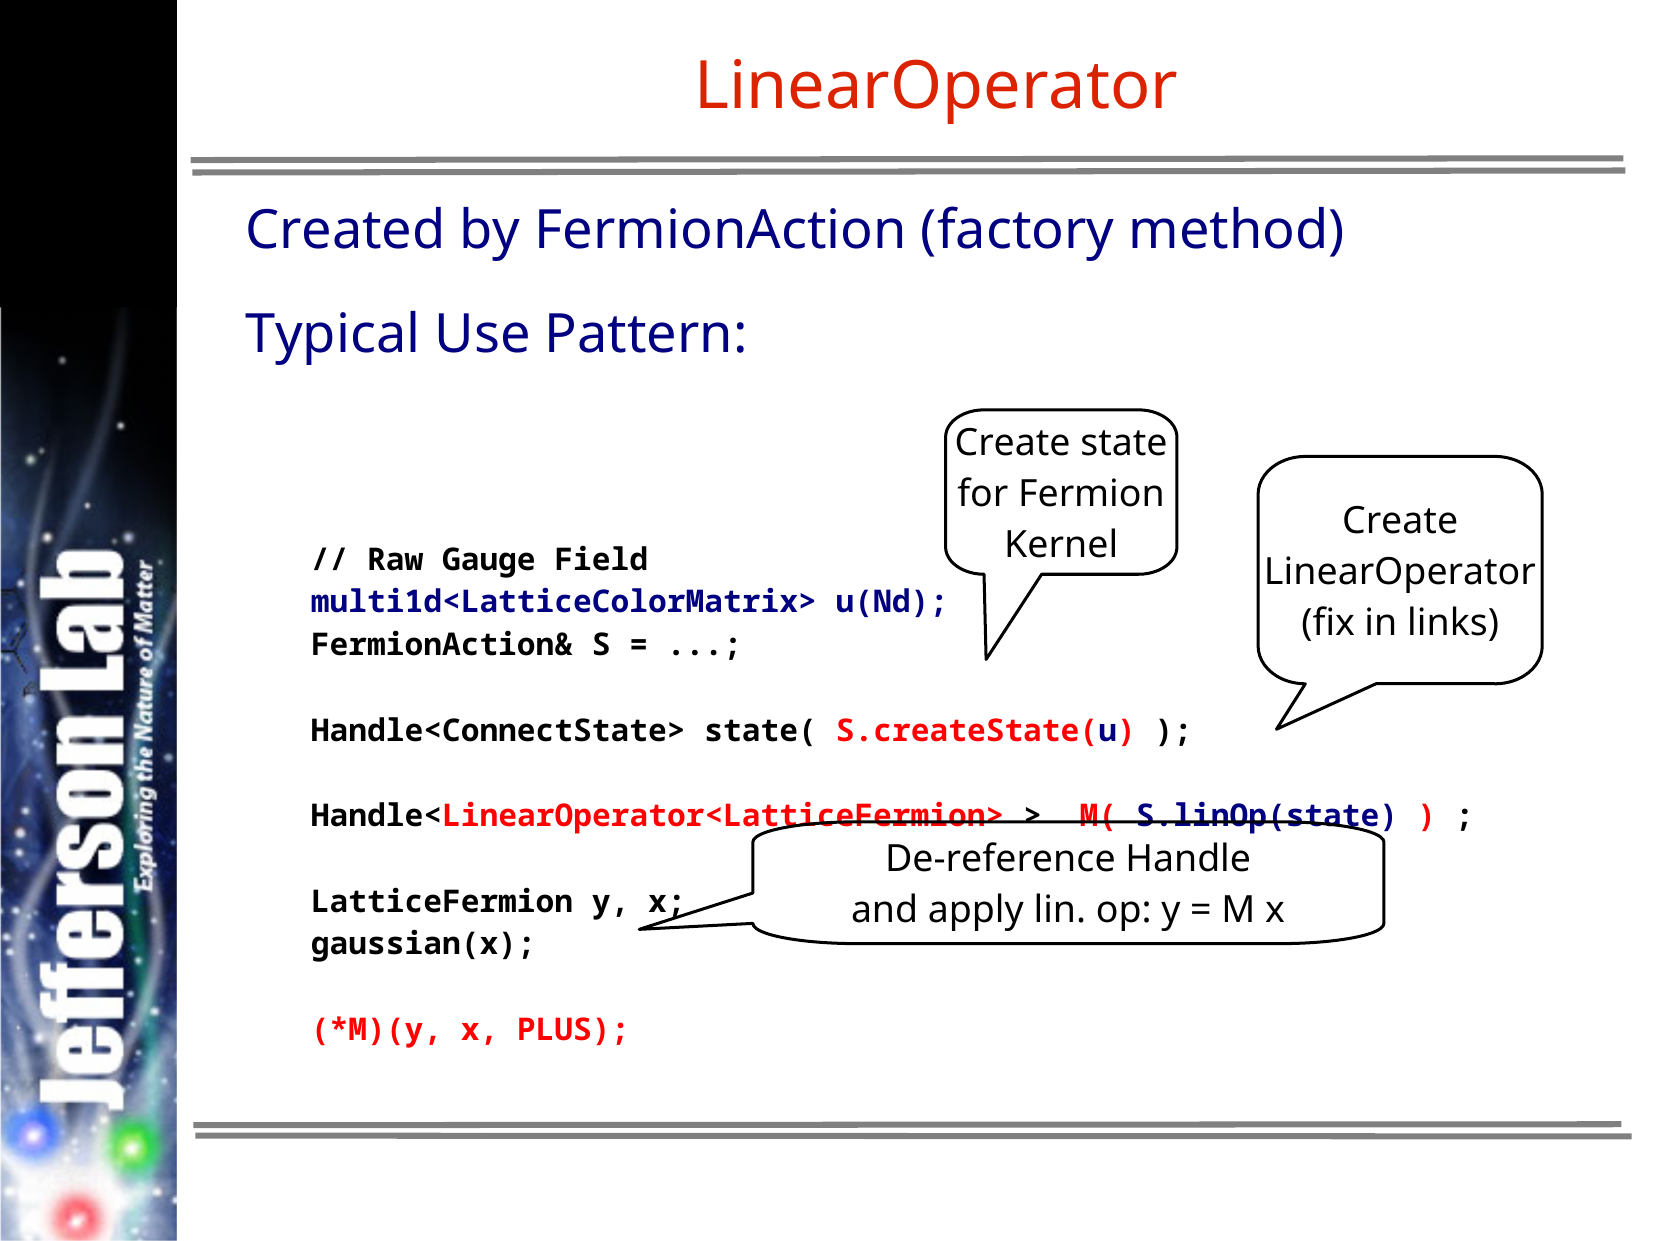

# LinearOperator
Created by FermionAction (factory method)
Typical Use Pattern:
Create state
for Fermion
Kernel
Create
LinearOperator
(fix in links)
// Raw Gauge Field
multi1d<LatticeColorMatrix> u(Nd);
FermionAction& S = ...;
Handle<ConnectState> state( S.createState(u) );
Handle<LinearOperator<LatticeFermion> > M( S.linOp(state) ) ;
LatticeFermion y, x;
gaussian(x);
(*M)(y, x, PLUS);
De-reference Handle
and apply lin. op: y = M x